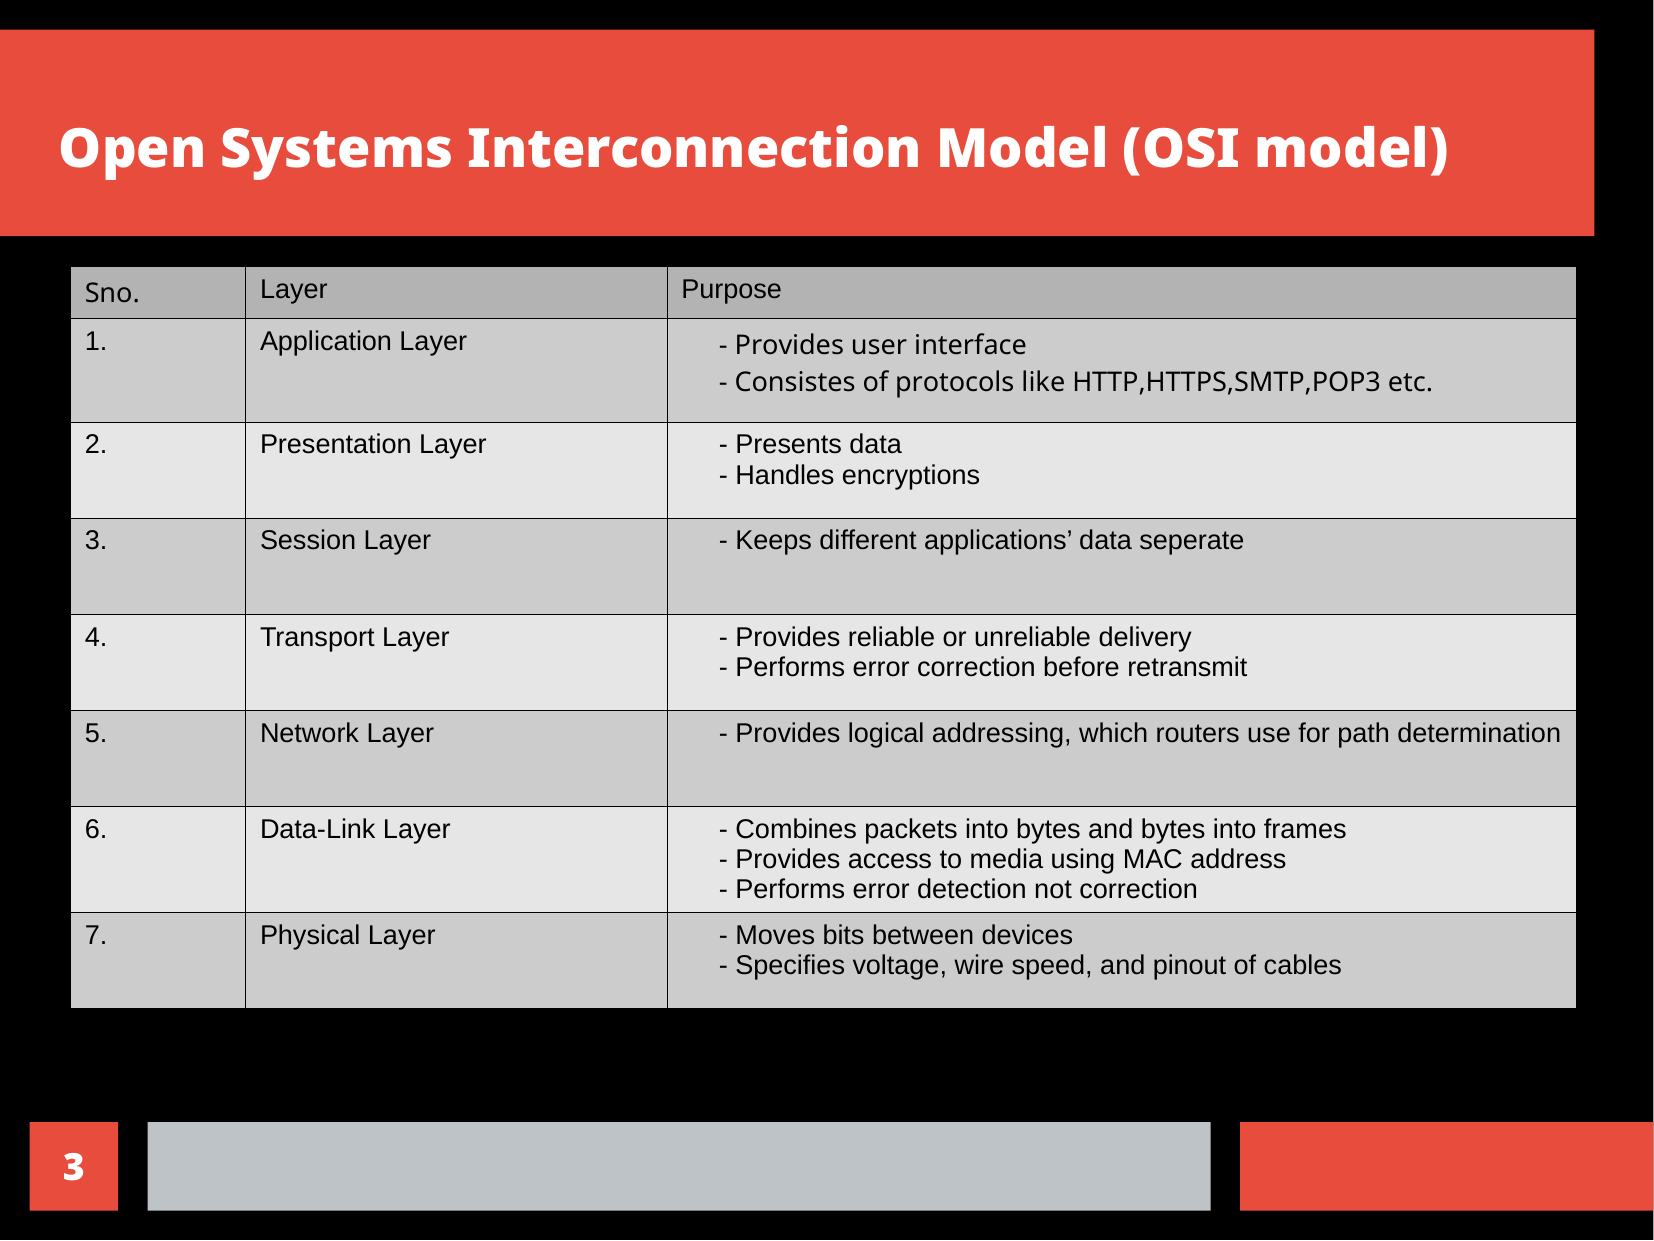

# Open Systems Interconnection Model (OSI model)
| Sno. | Layer | Purpose |
| --- | --- | --- |
| 1. | Application Layer | - Provides user interface - Consistes of protocols like HTTP,HTTPS,SMTP,POP3 etc. |
| 2. | Presentation Layer | - Presents data - Handles encryptions |
| 3. | Session Layer | - Keeps different applications’ data seperate |
| 4. | Transport Layer | - Provides reliable or unreliable delivery - Performs error correction before retransmit |
| 5. | Network Layer | - Provides logical addressing, which routers use for path determination |
| 6. | Data-Link Layer | - Combines packets into bytes and bytes into frames - Provides access to media using MAC address - Performs error detection not correction |
| 7. | Physical Layer | - Moves bits between devices - Specifies voltage, wire speed, and pinout of cables |
3